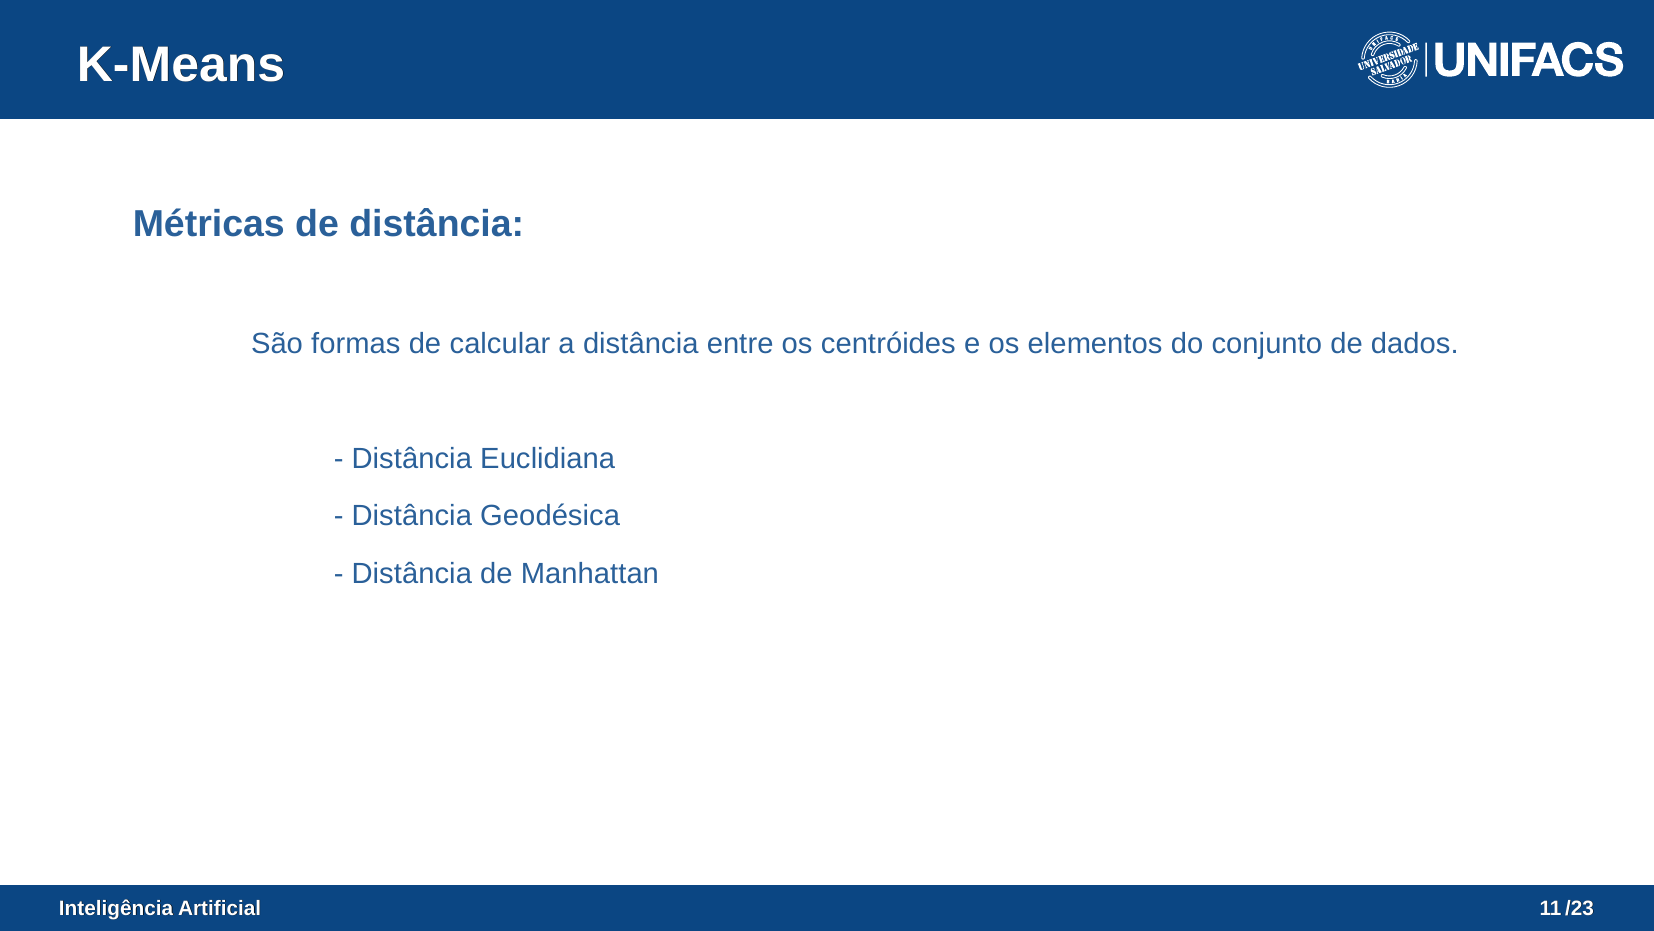

K-Means
Métricas de distância:
São formas de calcular a distância entre os centróides e os elementos do conjunto de dados.
- Distância Euclidiana
- Distância Geodésica
- Distância de Manhattan